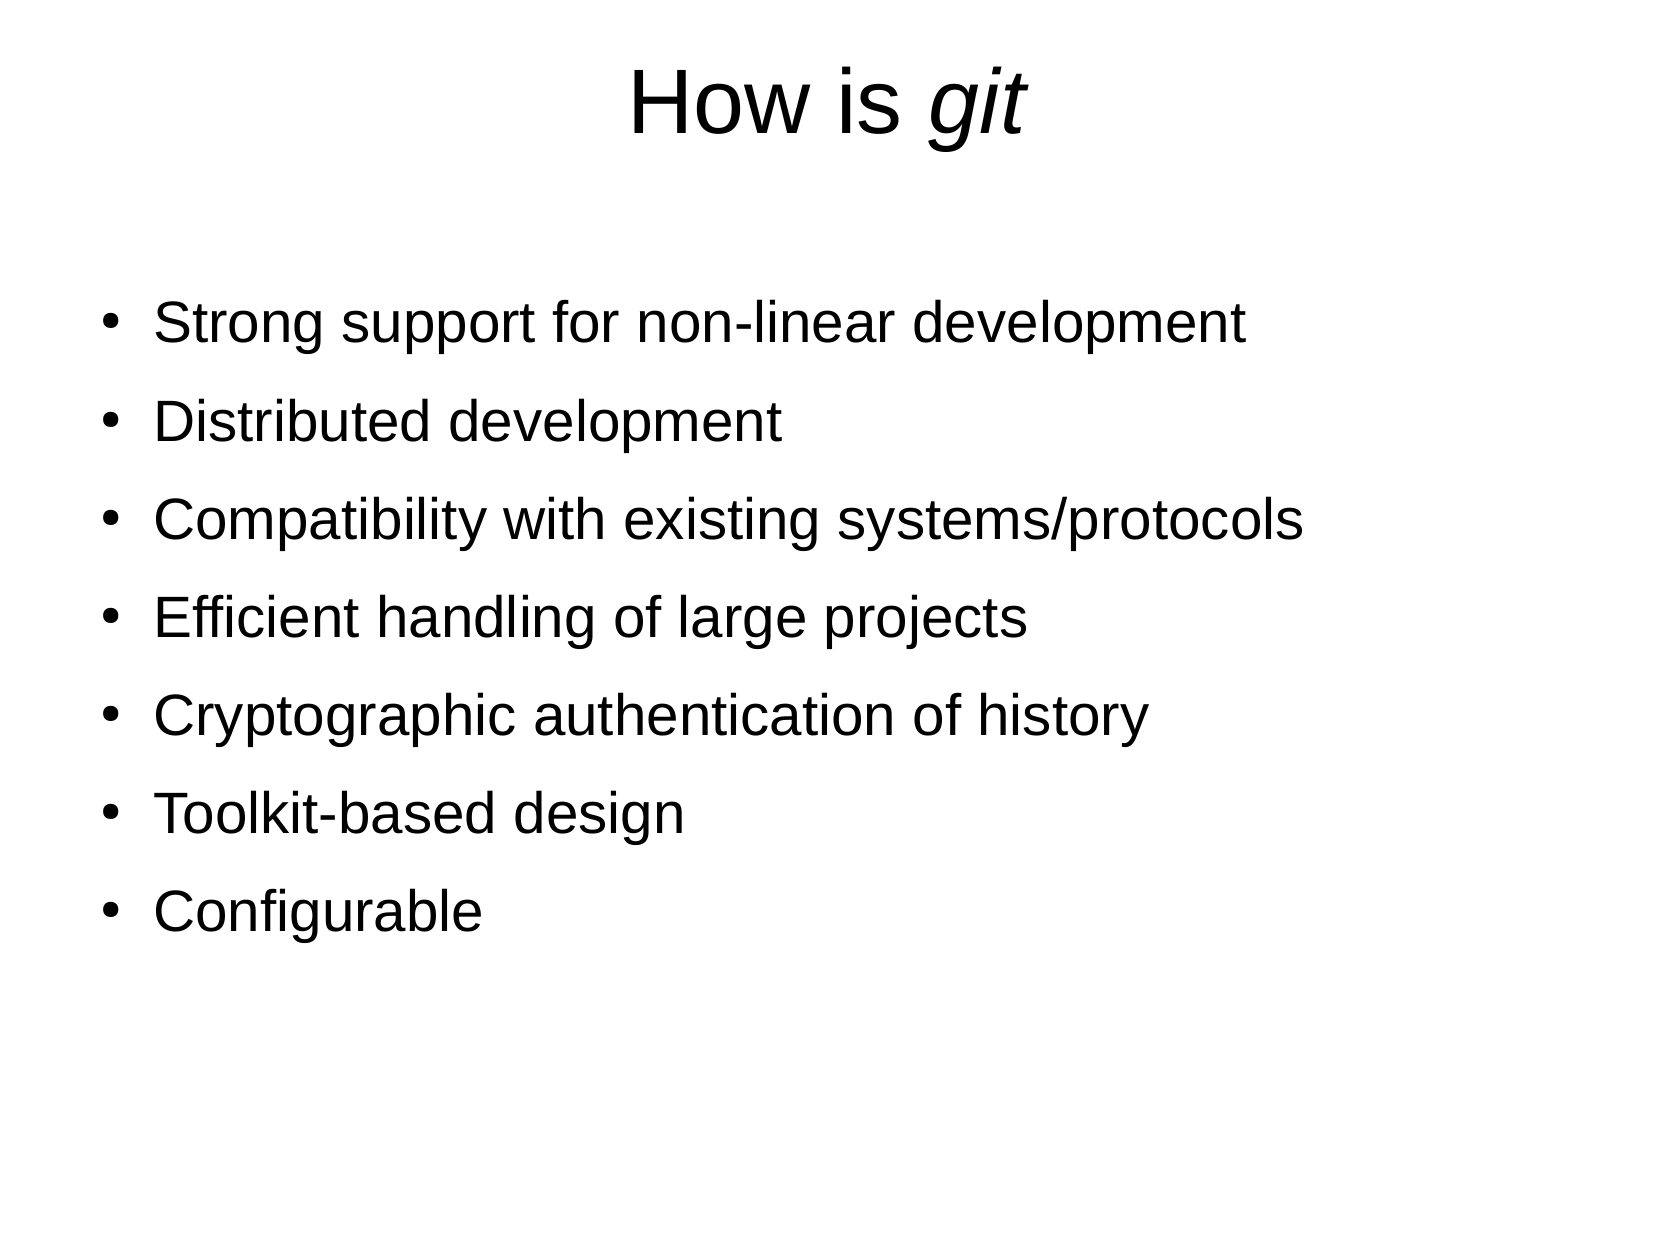

# How is git
Strong support for non-linear development
Distributed development
Compatibility with existing systems/protocols
Efficient handling of large projects
Cryptographic authentication of history
Toolkit-based design
Configurable